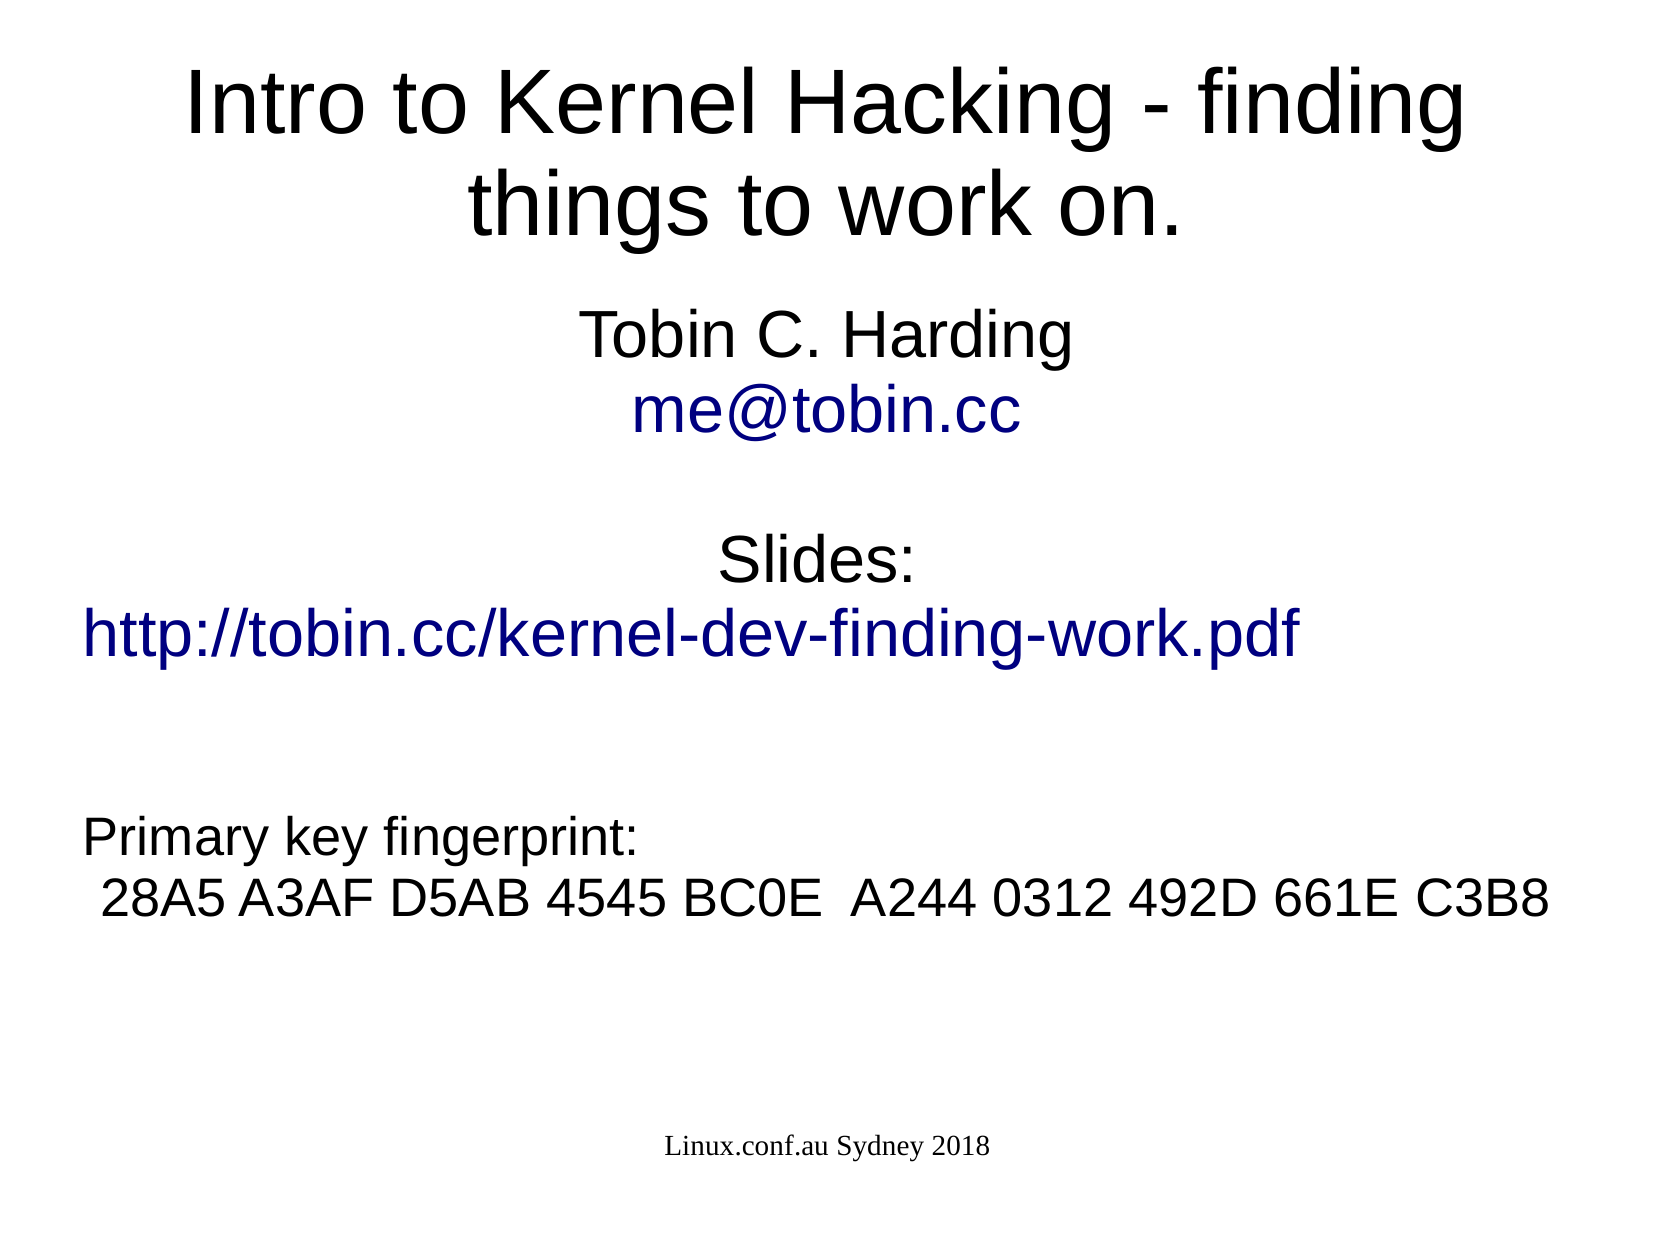

# Intro to Kernel Hacking - finding things to work on.
Tobin C. Harding
me@tobin.cc
Slides:
http://tobin.cc/kernel-dev-finding-work.pdf
Primary key fingerprint:
28A5 A3AF D5AB 4545 BC0E A244 0312 492D 661E C3B8
Linux.conf.au Sydney 2018